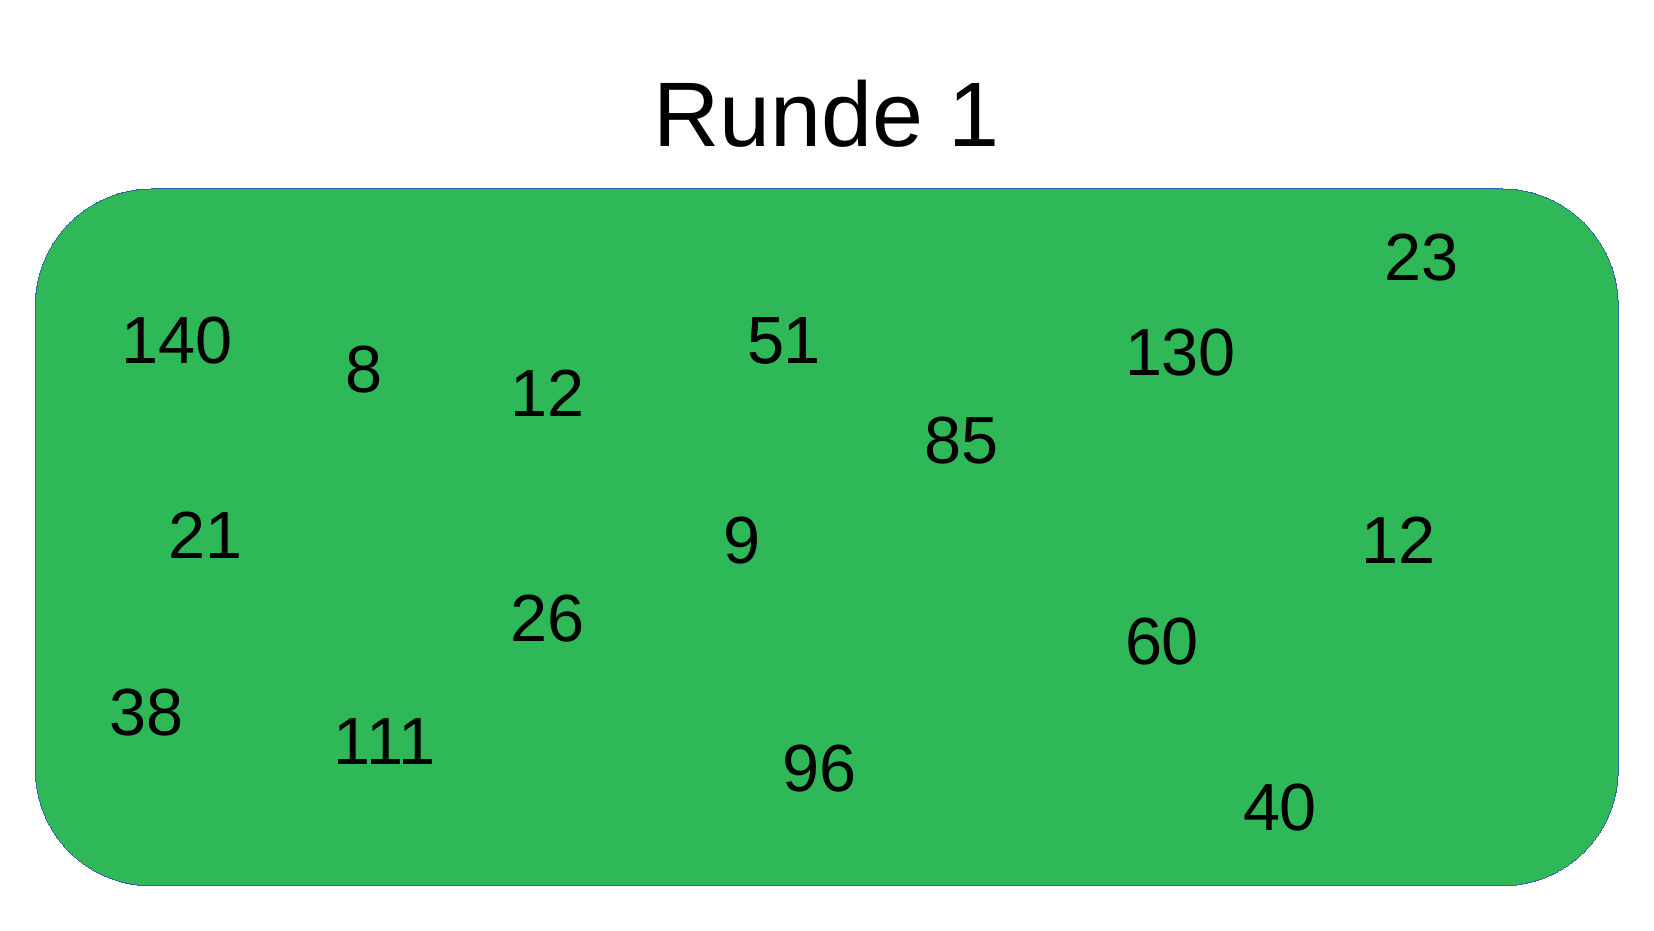

# Runde 1
23
140
51
51
130
8
12
85
21
9
12
26
60
38
111
96
40